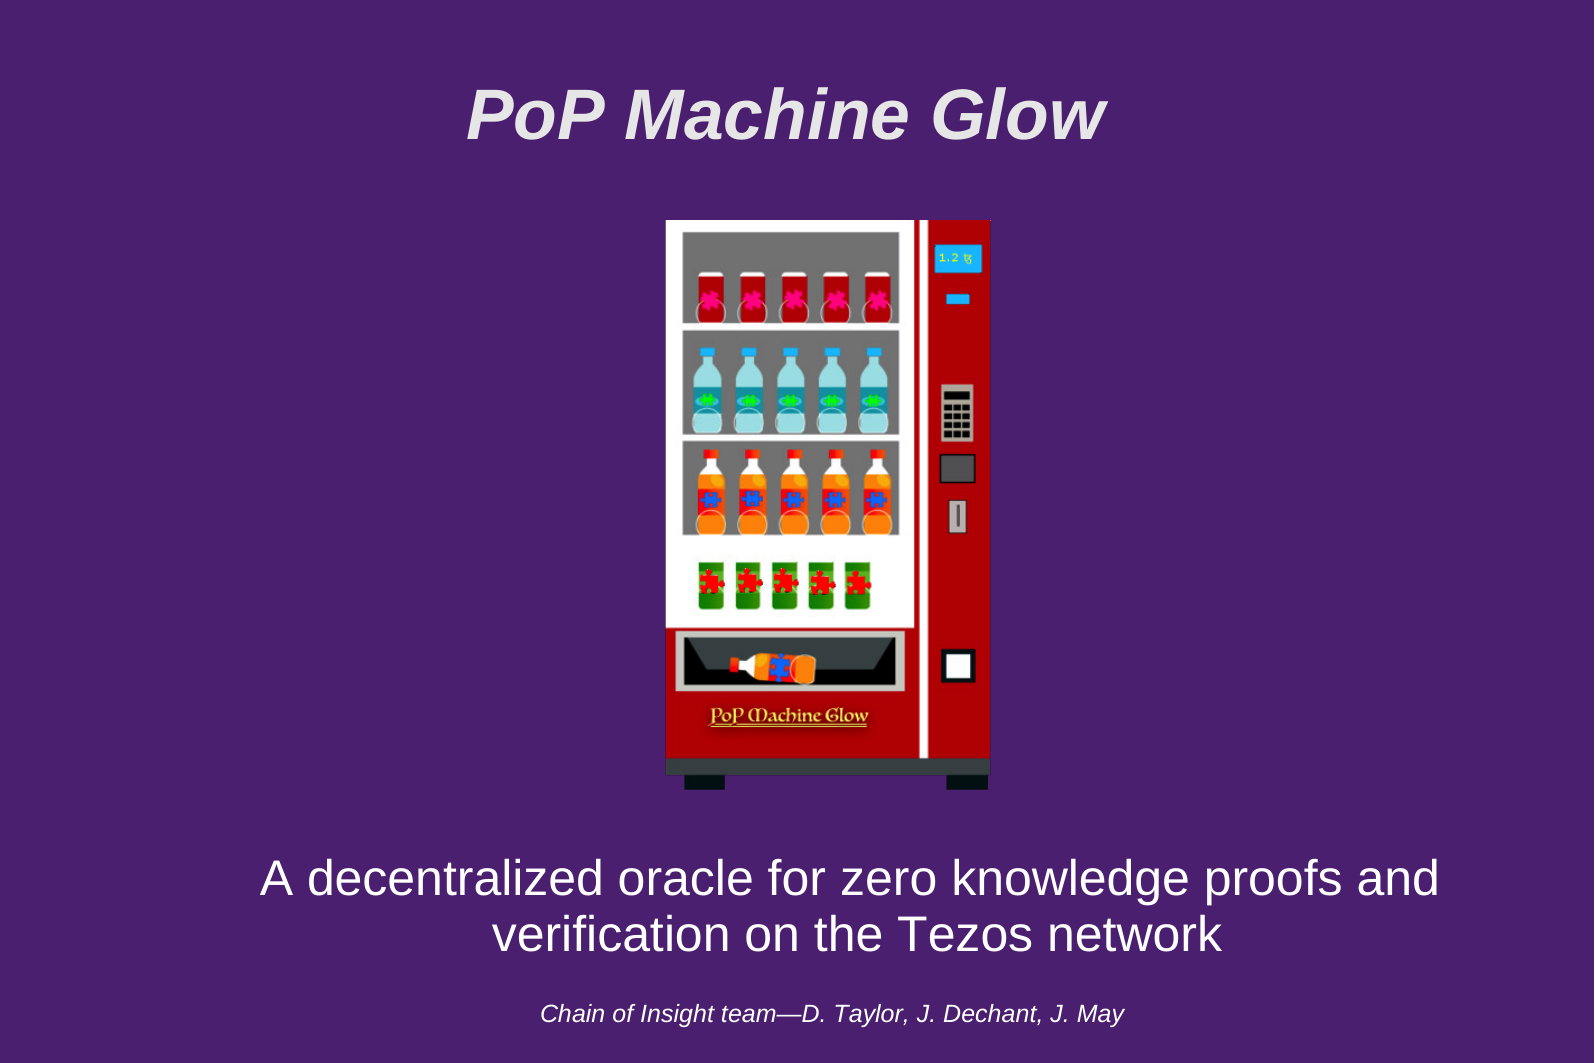

# PoP Machine Glow
A decentralized oracle for zero knowledge proofs and
verification on the Tezos network
Chain of Insight team—D. Taylor, J. Dechant, J. May